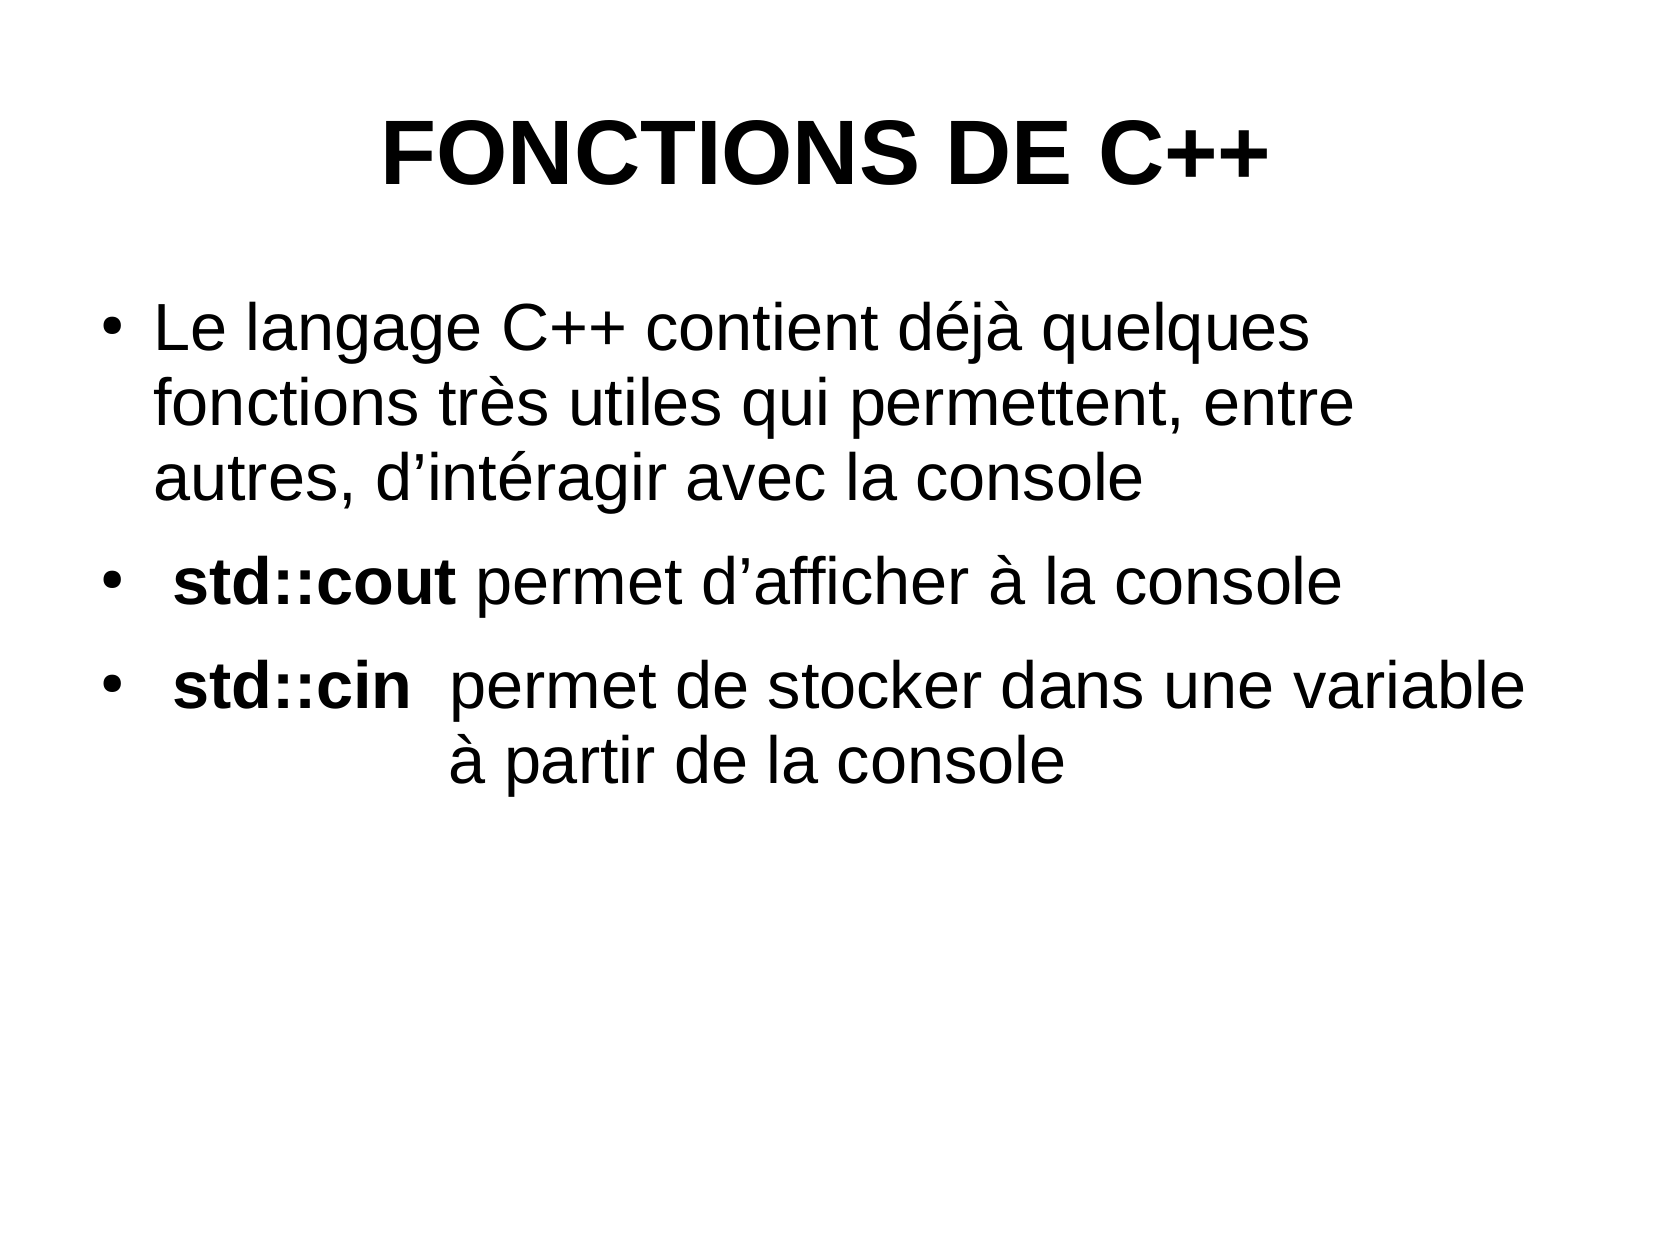

# FONCTIONS DE C++
Le langage C++ contient déjà quelques fonctions très utiles qui permettent, entre autres, d’intéragir avec la console
 std::cout permet d’afficher à la console
 std::cin permet de stocker dans une variable
				à partir de la console